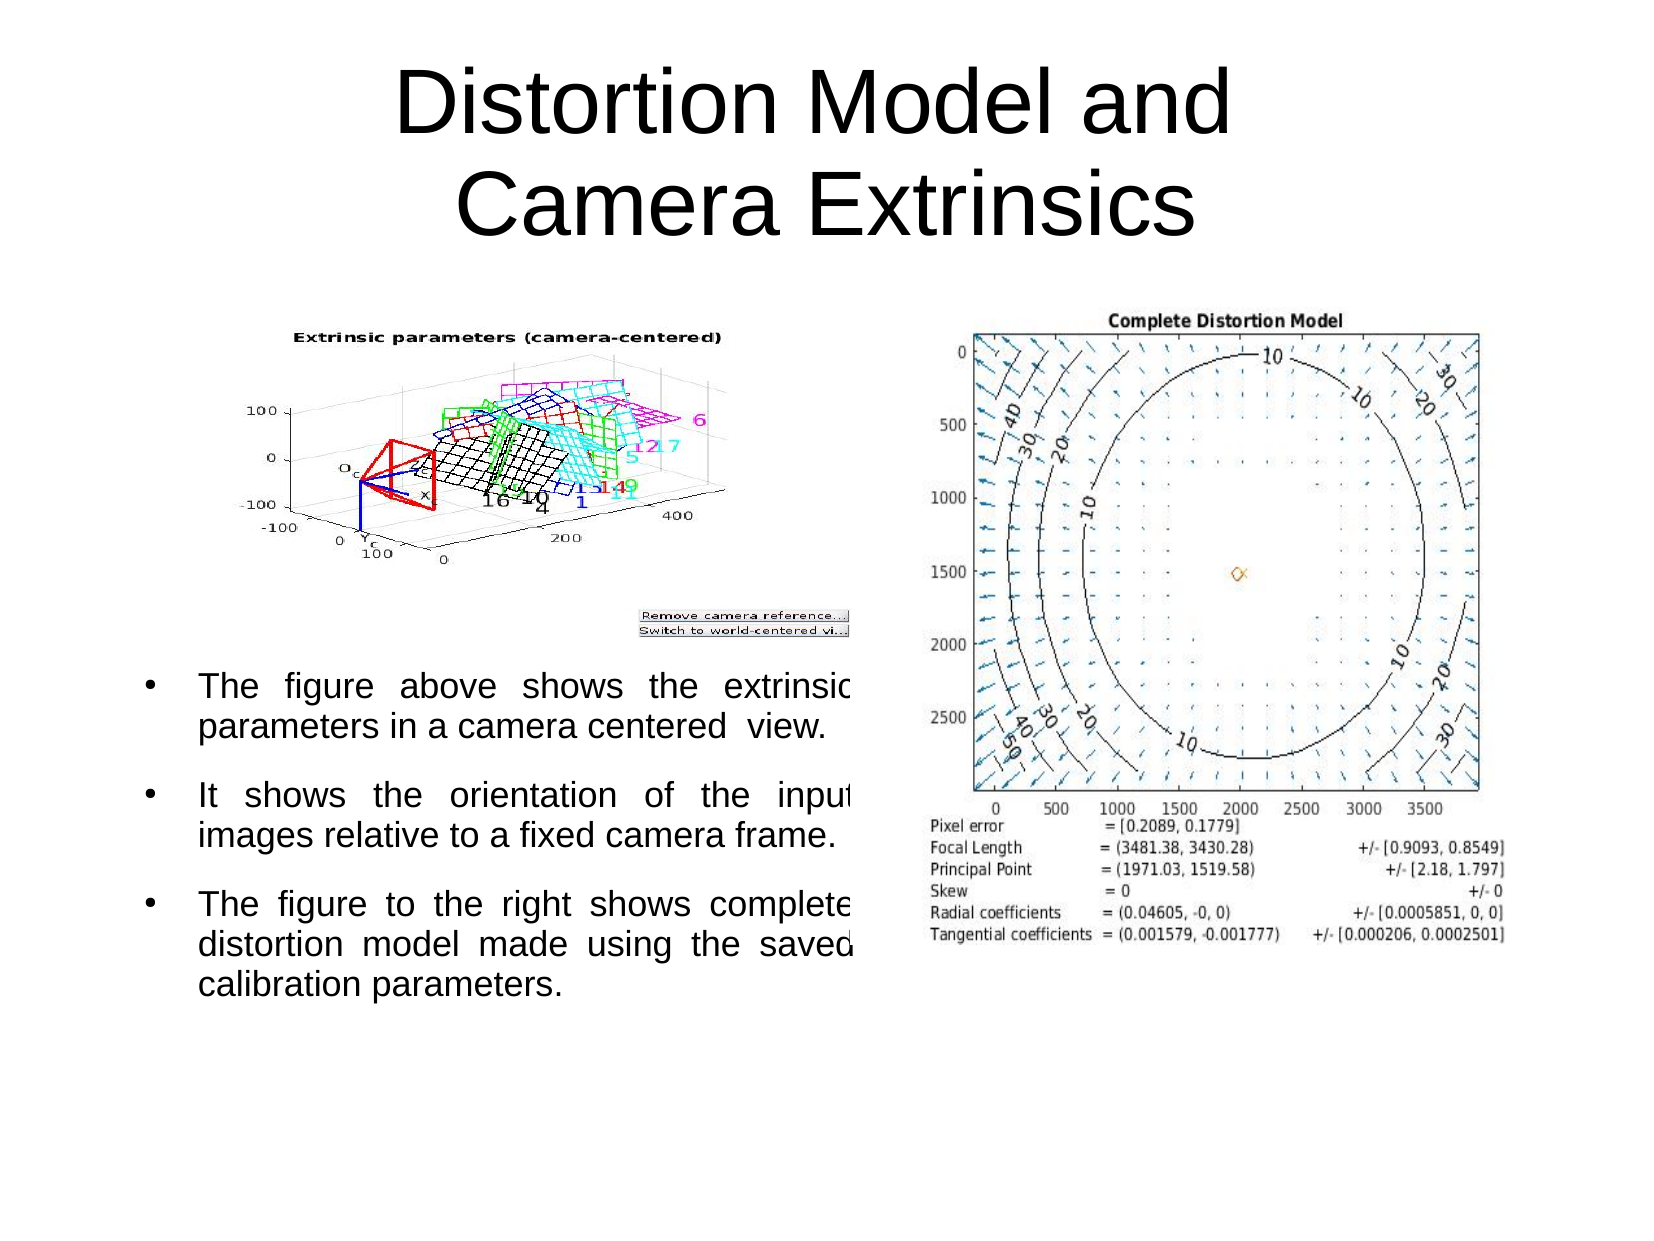

# Distortion Model and Camera Extrinsics
The figure above shows the extrinsic parameters in a camera centered view.
It shows the orientation of the input images relative to a fixed camera frame.
The figure to the right shows complete distortion model made using the saved calibration parameters.